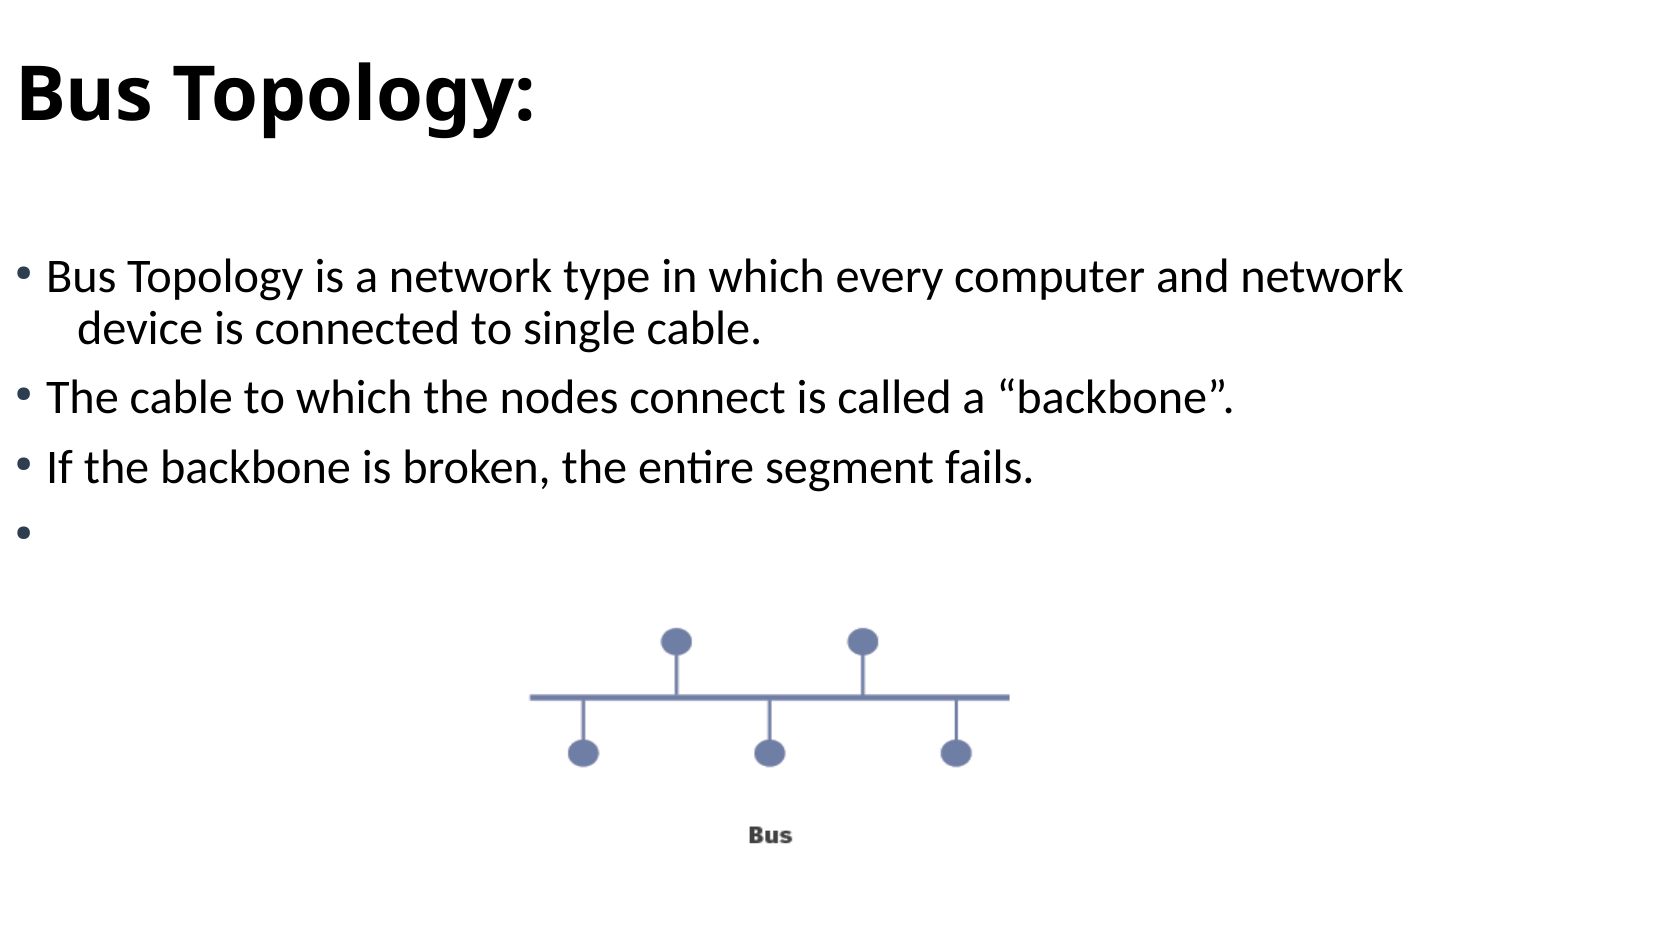

# Bus Topology:
Bus Topology is a network type in which every computer and network device is connected to single cable.
The cable to which the nodes connect is called a “backbone”.
If the backbone is broken, the entire segment fails.